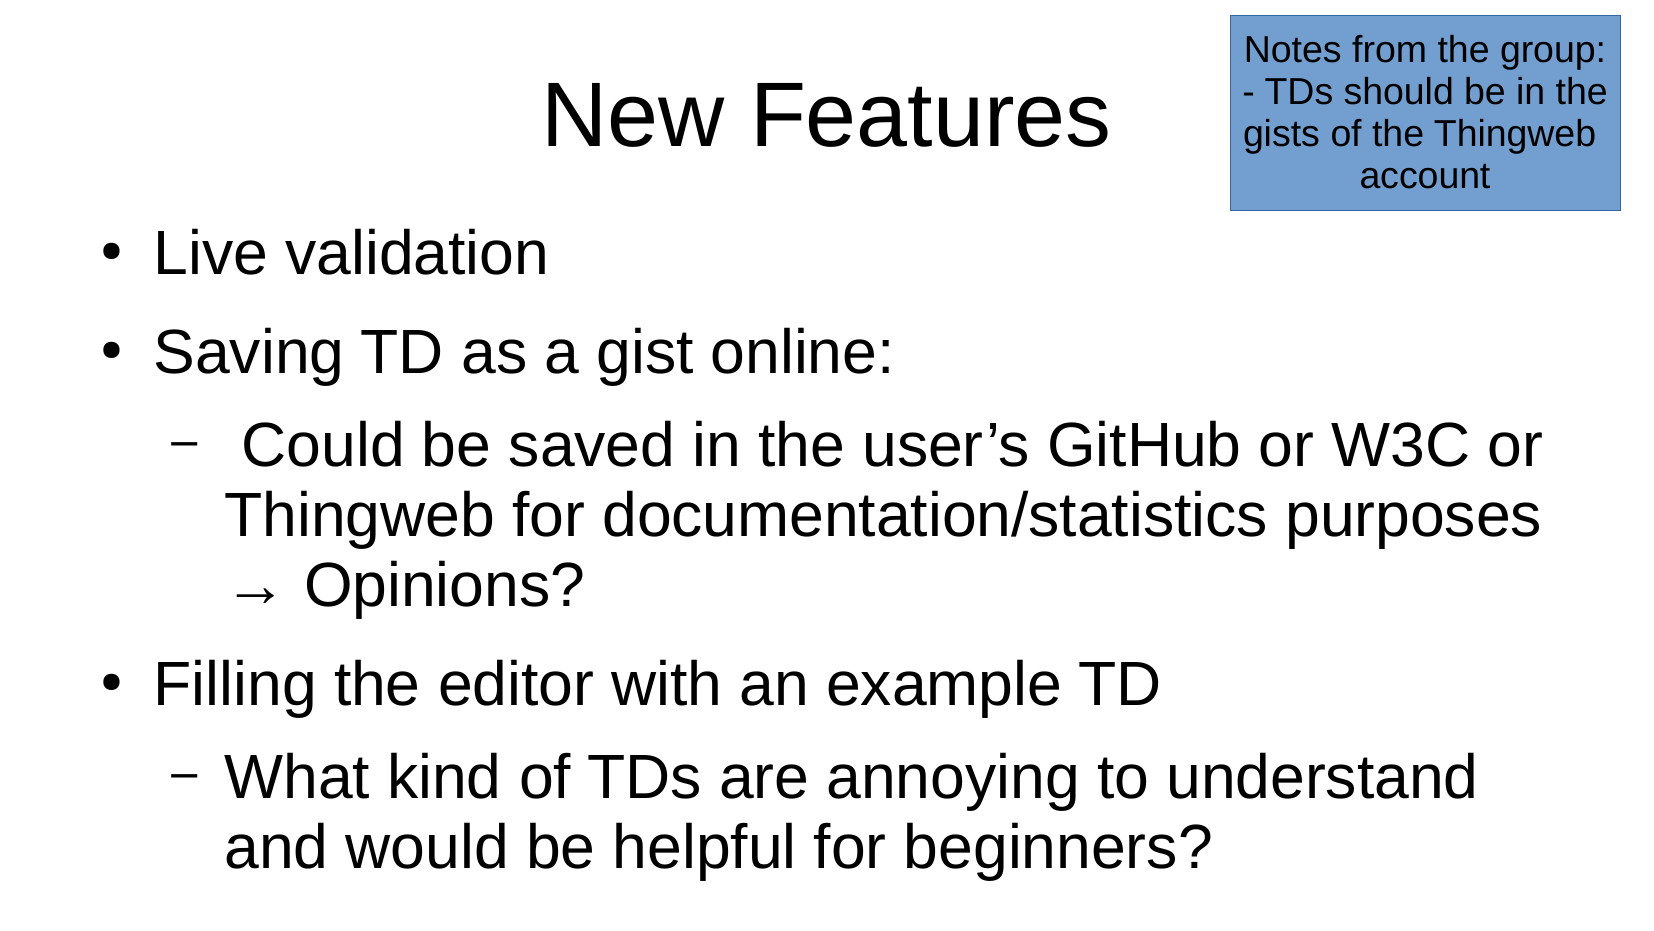

Notes from the group:
- TDs should be in the
gists of the Thingweb
account
# New Features
Live validation
Saving TD as a gist online:
 Could be saved in the user’s GitHub or W3C or Thingweb for documentation/statistics purposes → Opinions?
Filling the editor with an example TD
What kind of TDs are annoying to understand and would be helpful for beginners?